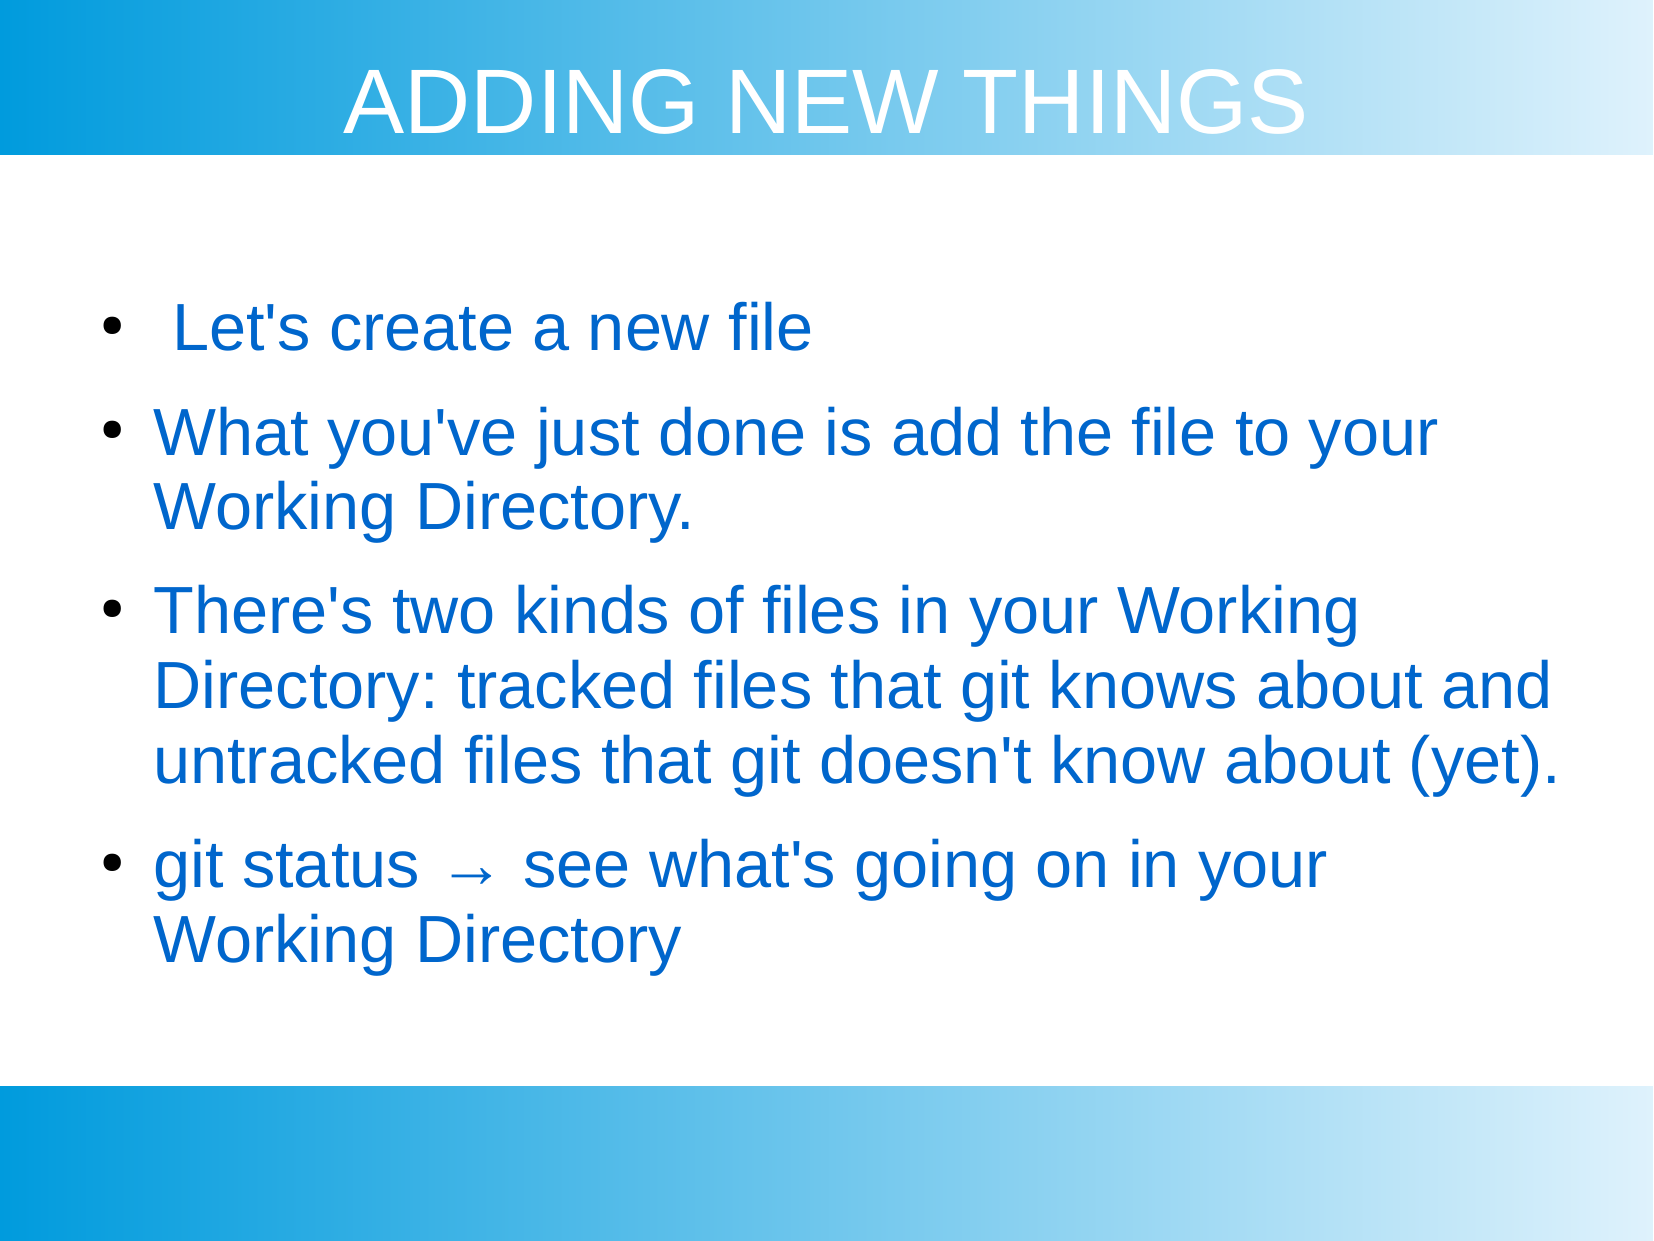

# ADDING NEW THINGS
 Let's create a new file
What you've just done is add the file to your Working Directory.
There's two kinds of files in your Working Directory: tracked files that git knows about and untracked files that git doesn't know about (yet).
git status → see what's going on in your Working Directory